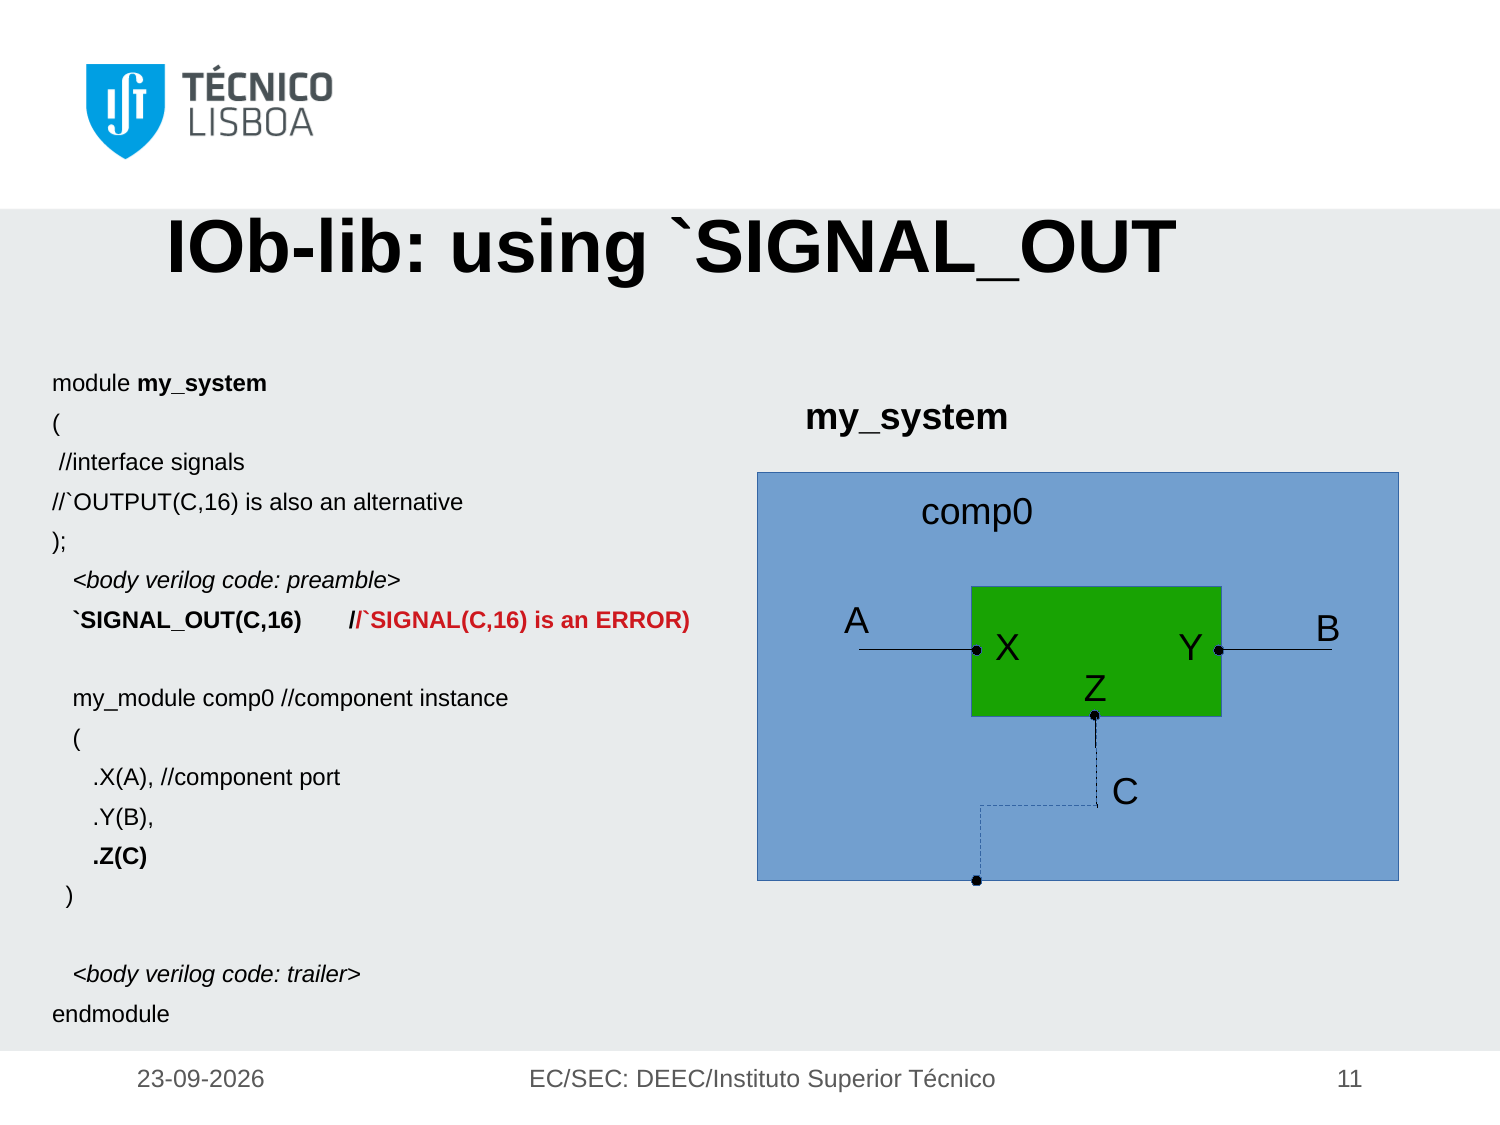

# IOb-lib: using `SIGNAL_OUT
module my_system
(
 //interface signals
//`OUTPUT(C,16) is also an alternative
);
 <body verilog code: preamble>
 `SIGNAL_OUT(C,16) //`SIGNAL(C,16) is an ERROR)
 my_module comp0 //component instance
 (
 .X(A), //component port
 .Y(B),
 .Z(C)
 )
 <body verilog code: trailer>
endmodule
my_system
comp0
A
B
X
Y
Z
C
EC/SEC: DEEC/Instituto Superior Técnico